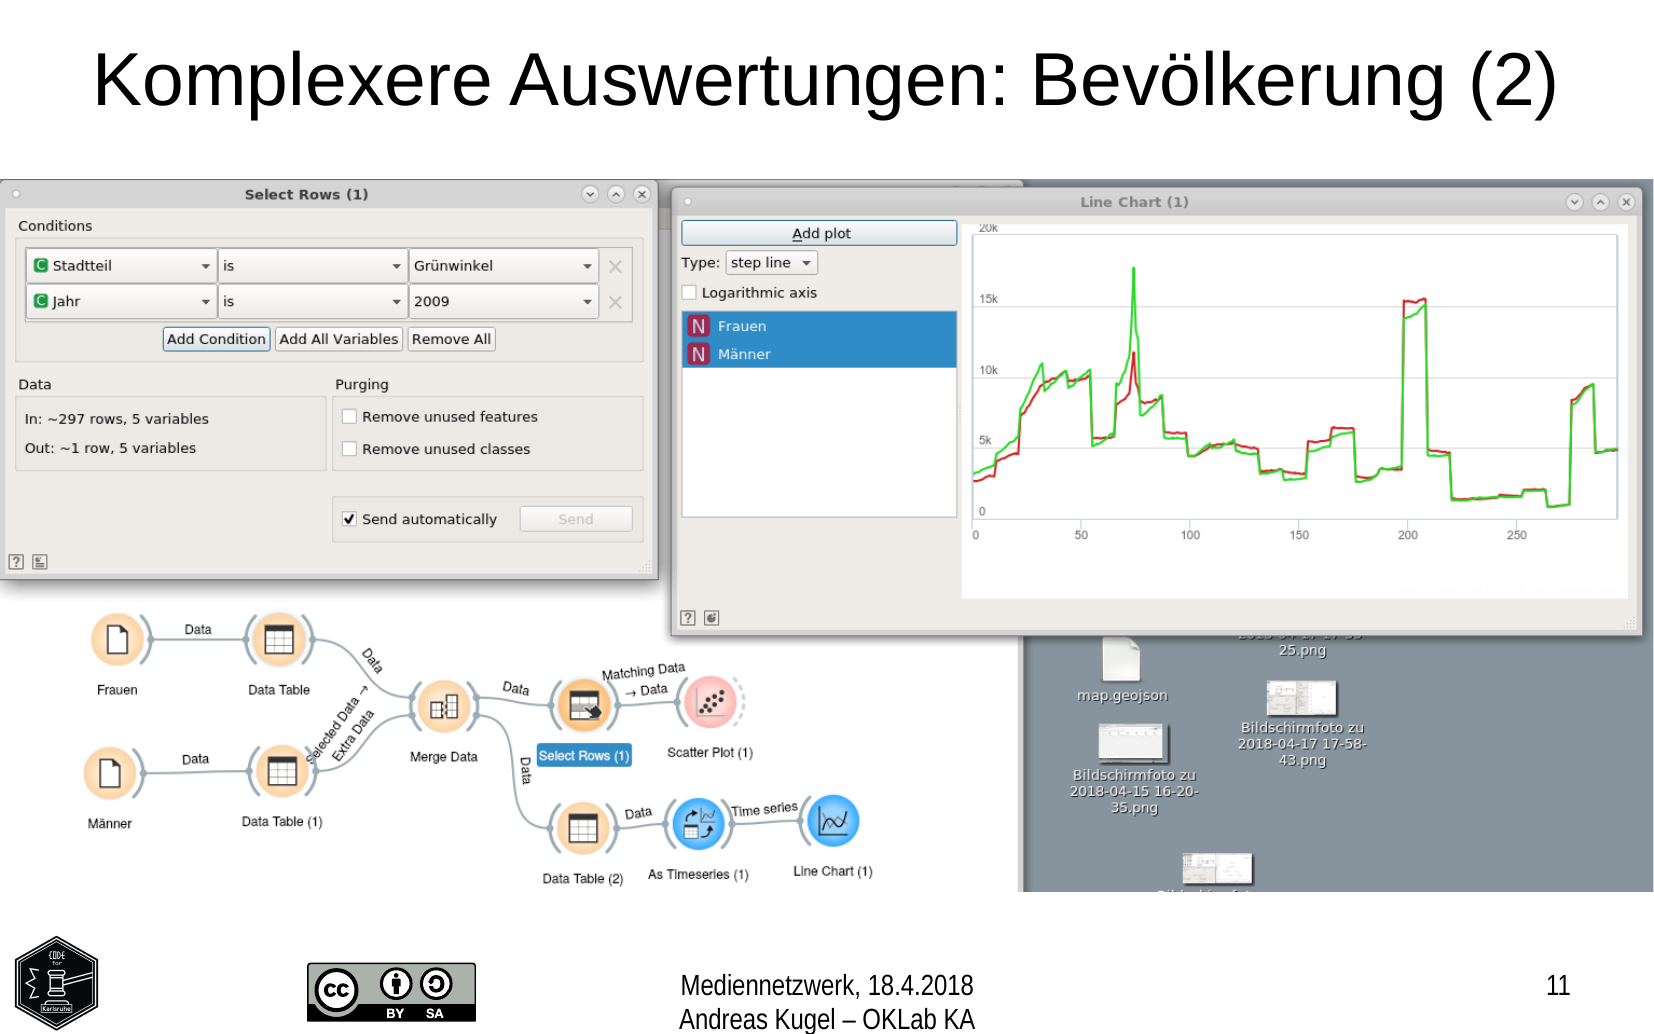

# Komplexere Auswertungen: Bevölkerung (2)
Wie werden Zahlen zu Codes?
11